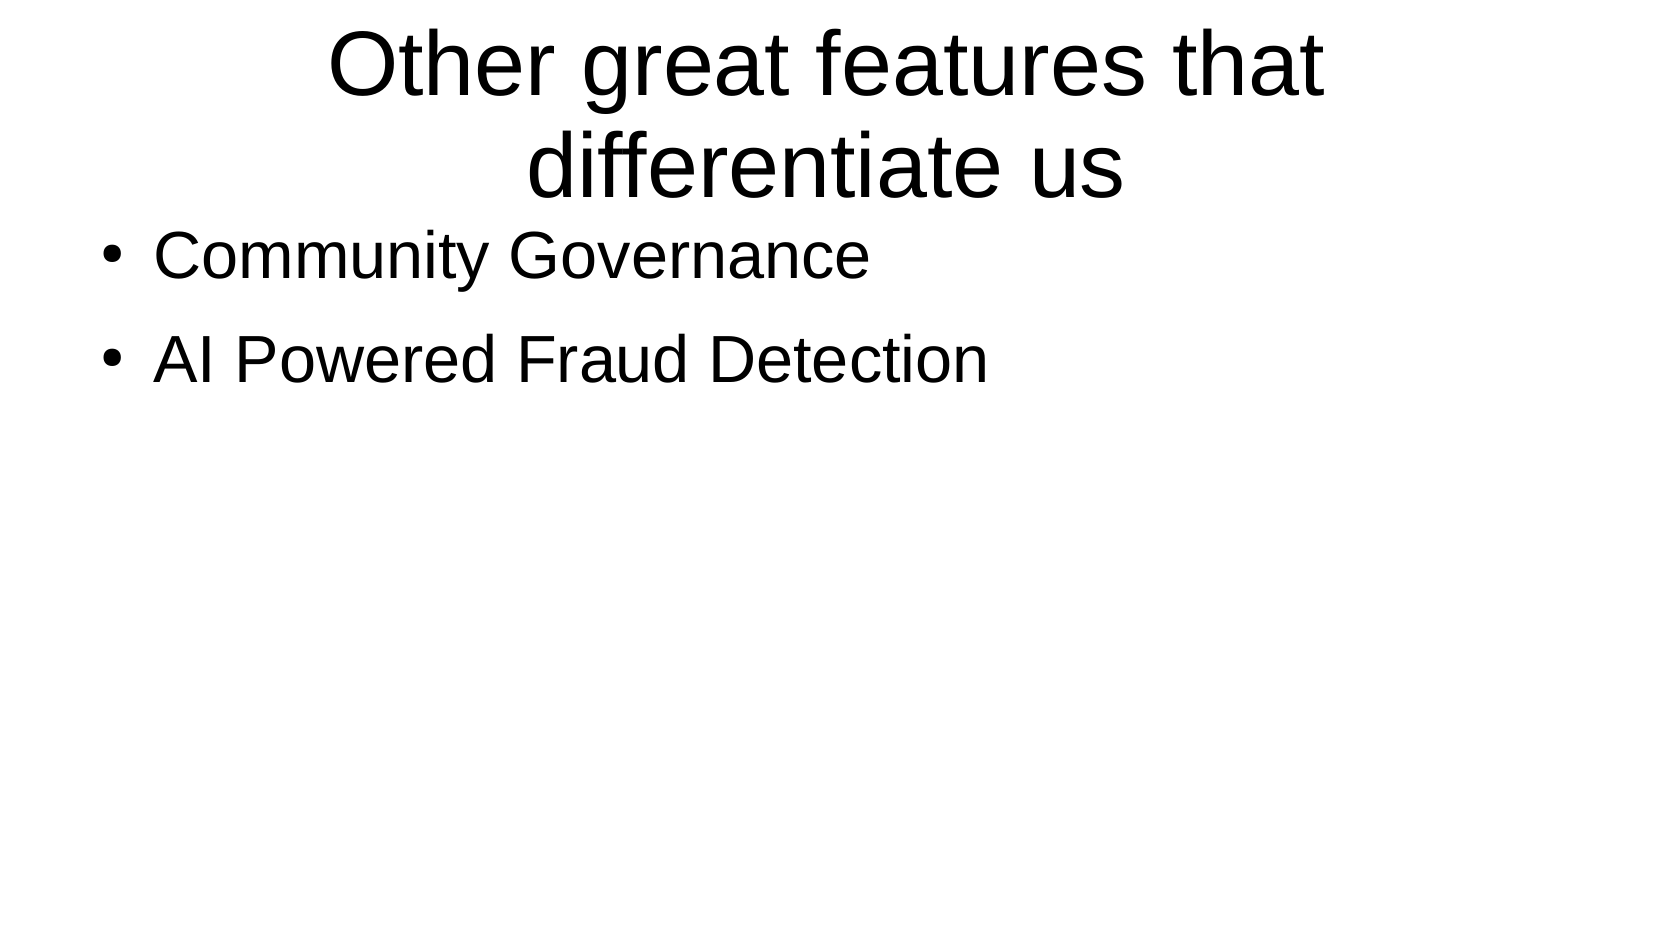

# Other great features that differentiate us
Community Governance
AI Powered Fraud Detection